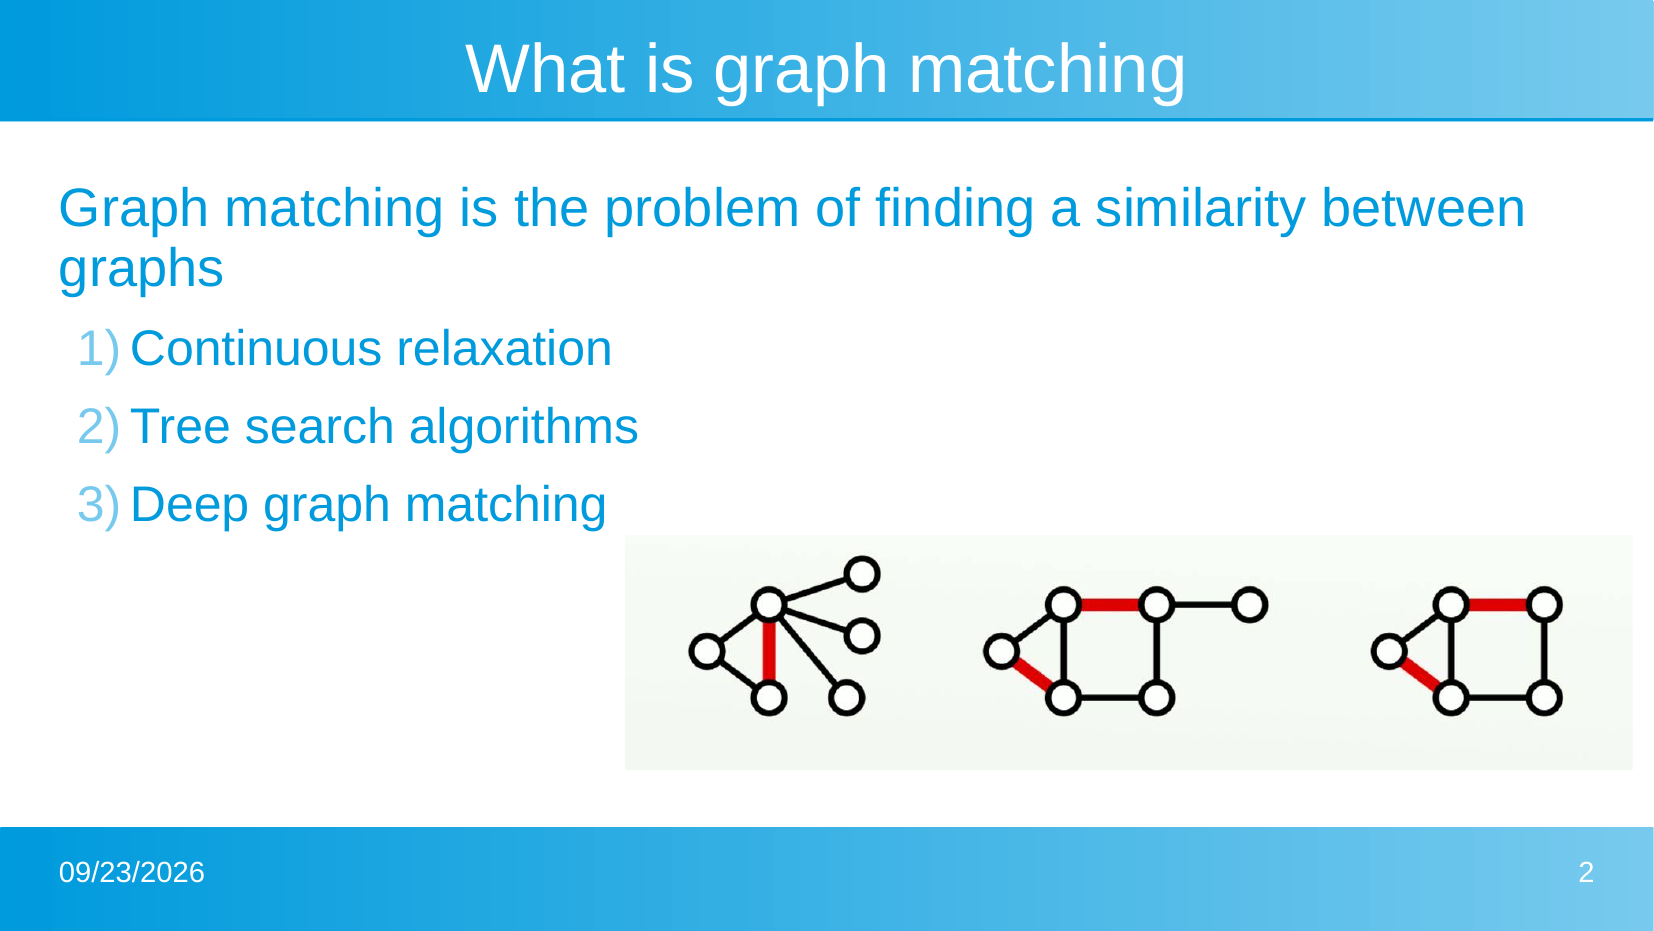

# What is graph matching
Graph matching is the problem of finding a similarity between graphs
Continuous relaxation
Tree search algorithms
Deep graph matching
2